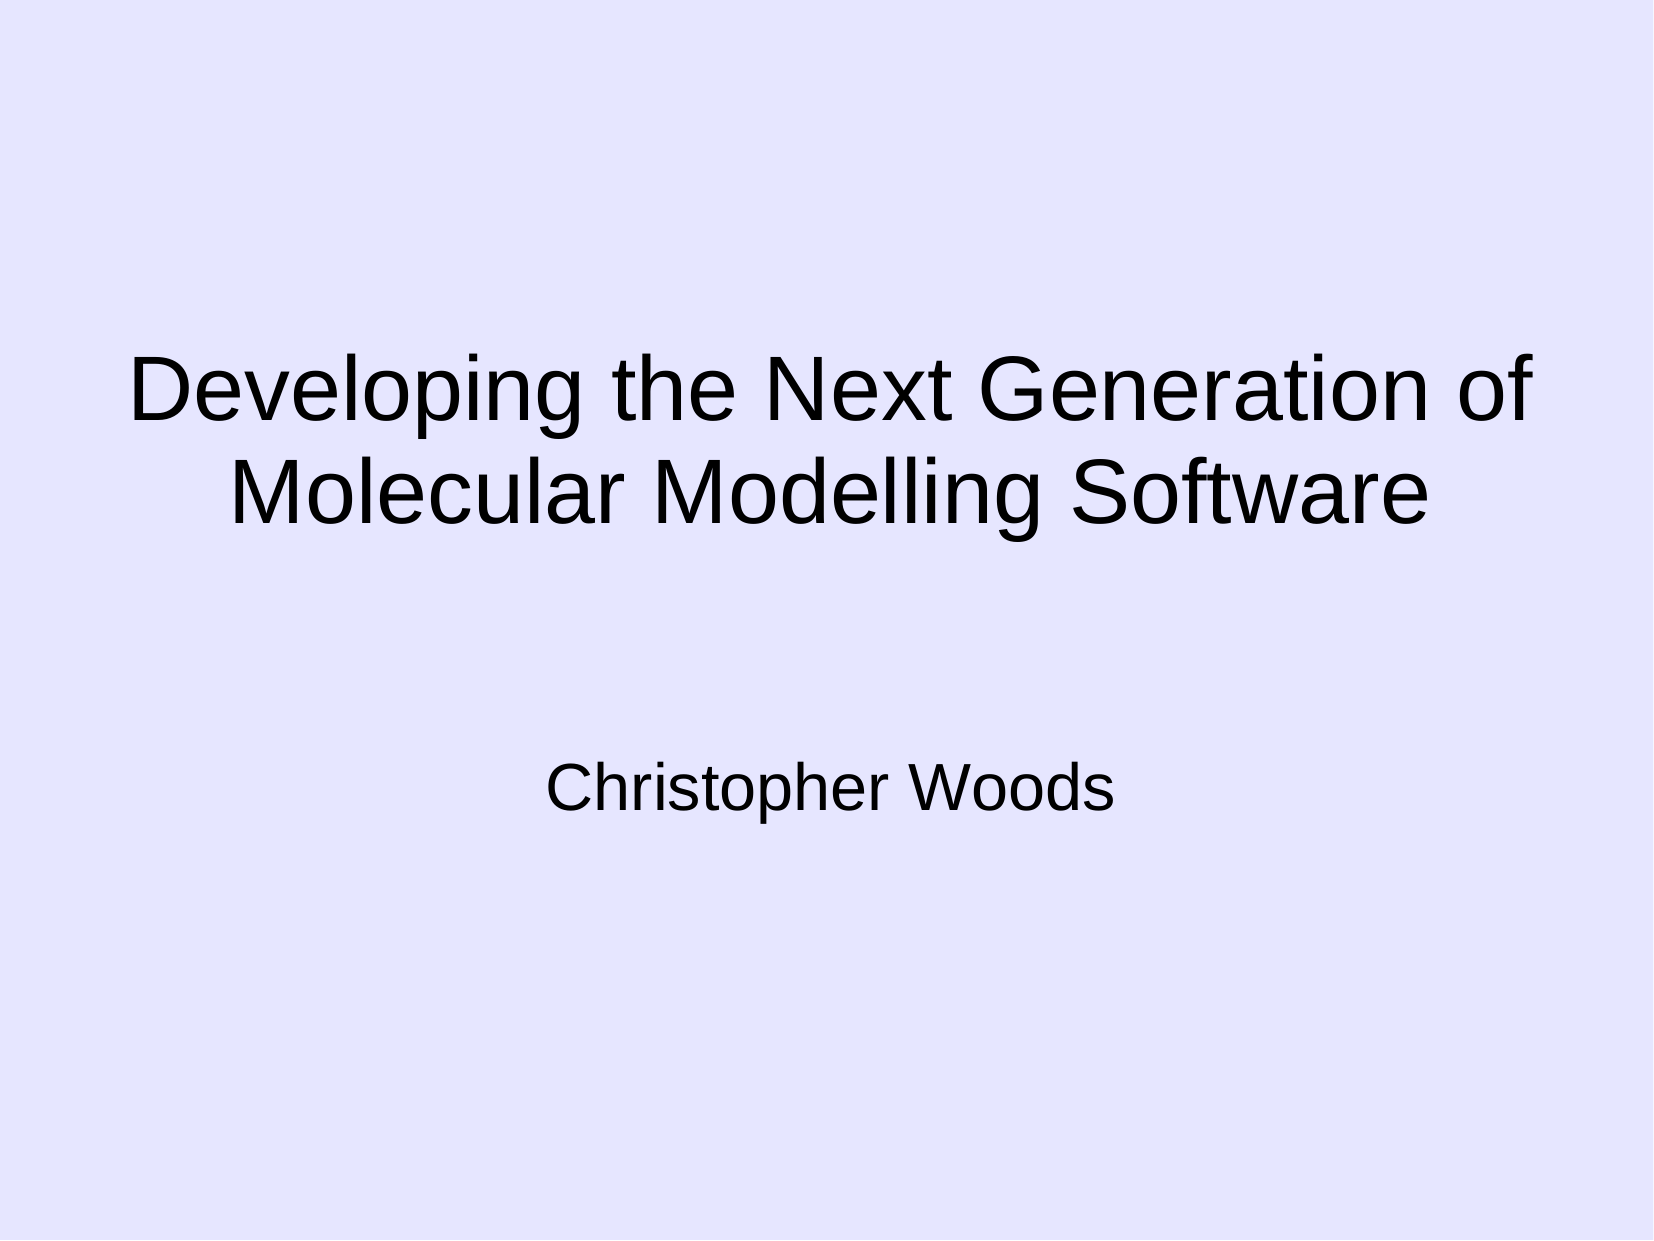

# Developing the Next Generation of Molecular Modelling Software
Christopher Woods